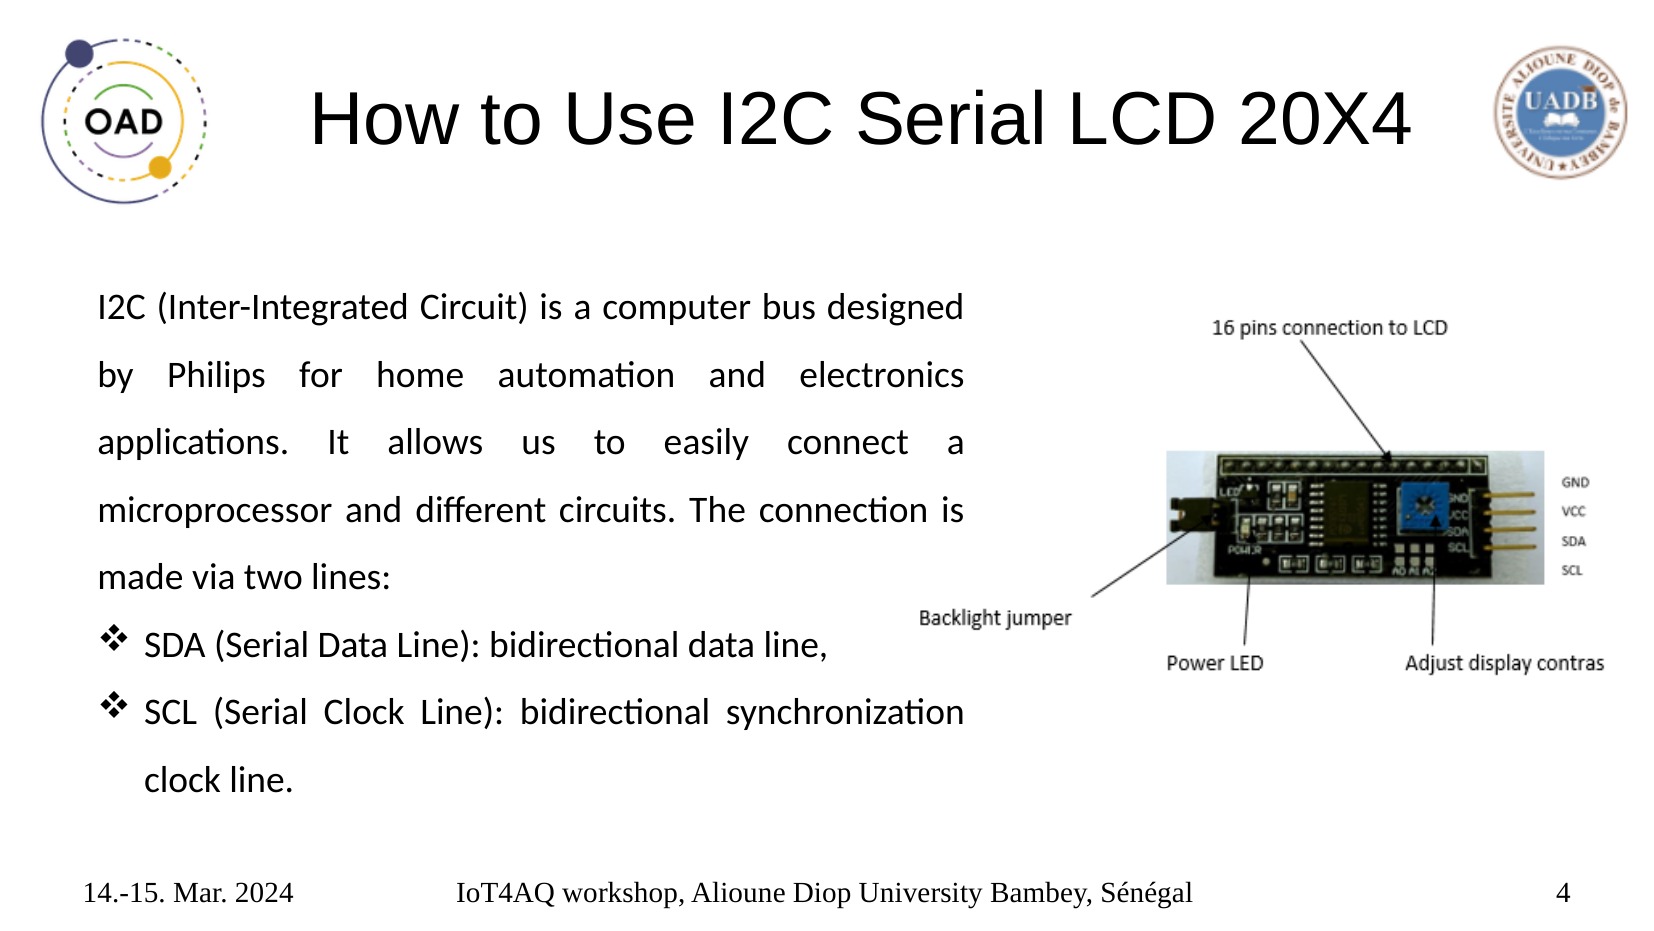

# How to Use I2C Serial LCD 20X4
I2C (Inter-Integrated Circuit) is a computer bus designed by Philips for home automation and electronics applications. It allows us to easily connect a microprocessor and different circuits. The connection is made via two lines:
SDA (Serial Data Line): bidirectional data line,
SCL (Serial Clock Line): bidirectional synchronization clock line.
14.-15. Mar. 2024
IoT4AQ workshop, Alioune Diop University Bambey, Sénégal